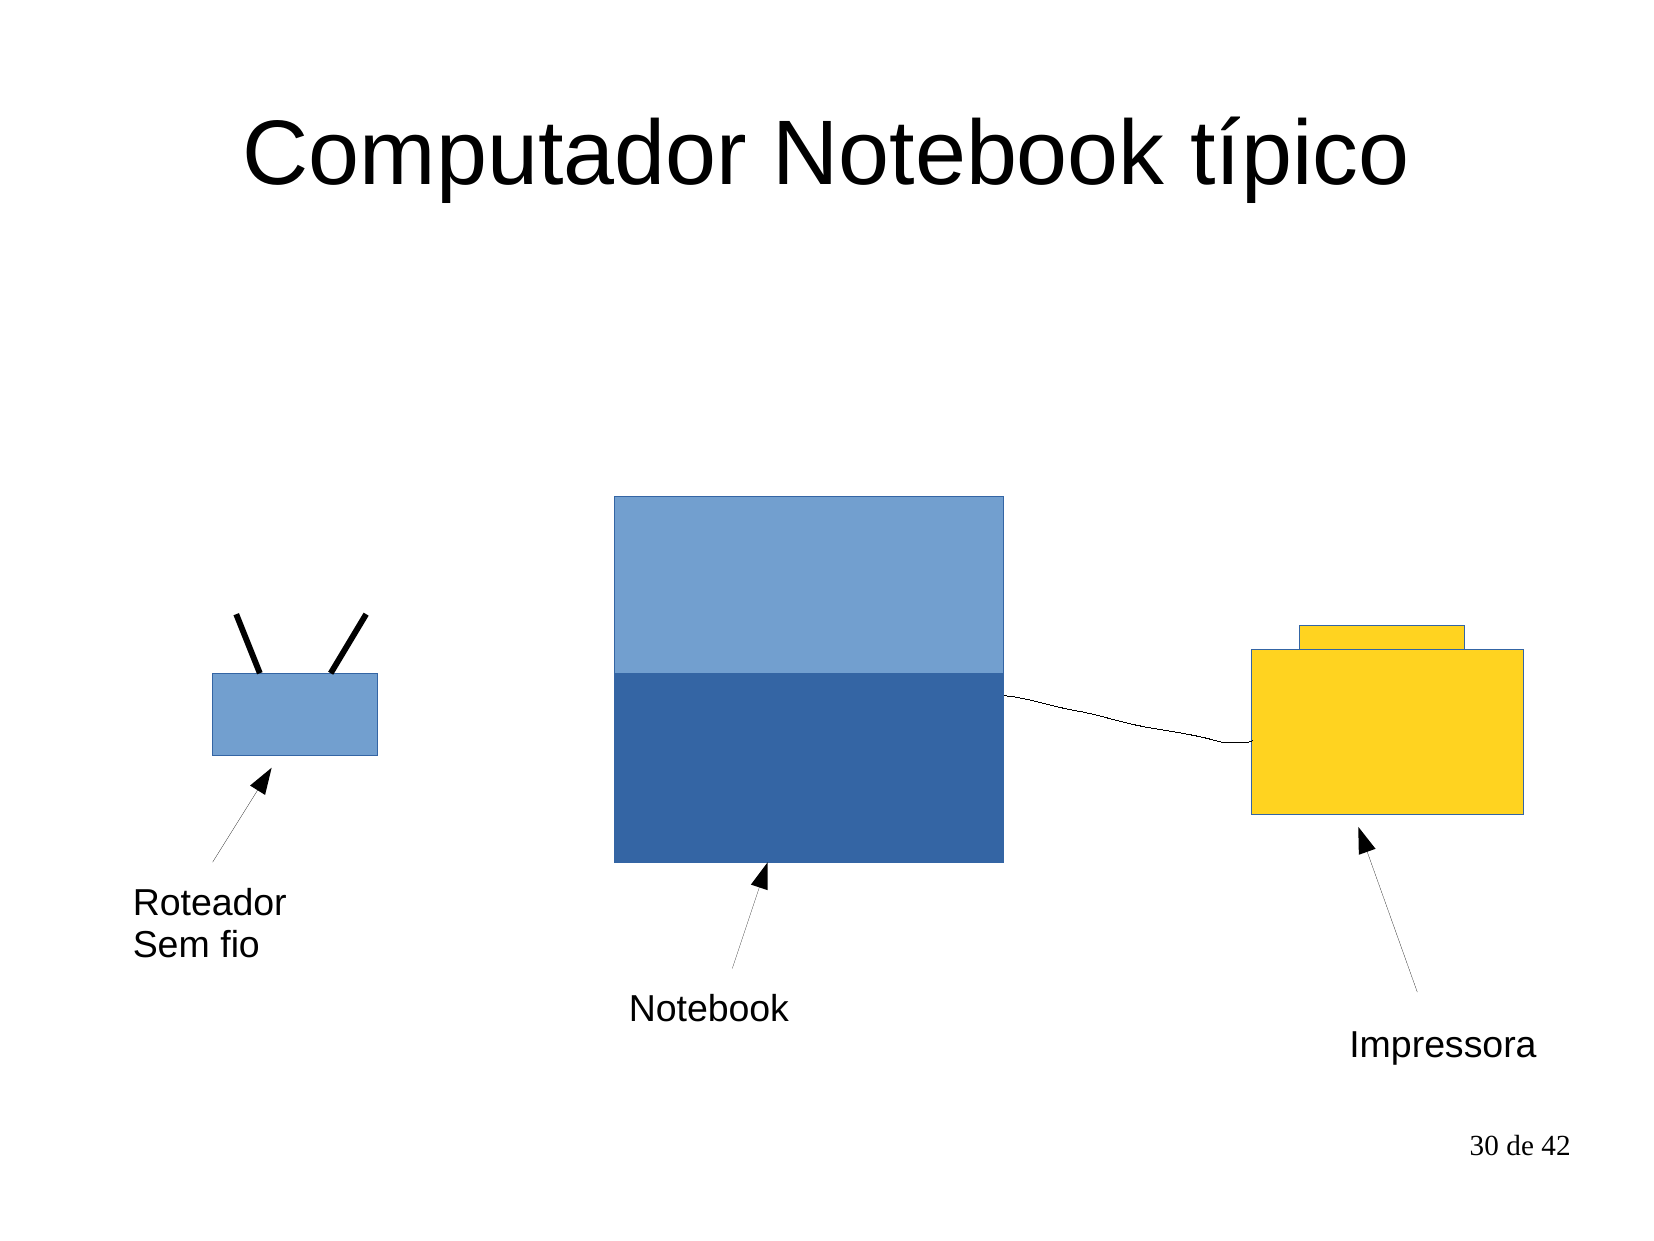

# Computador Notebook típico
Roteador
Sem fio
Notebook
Impressora
30